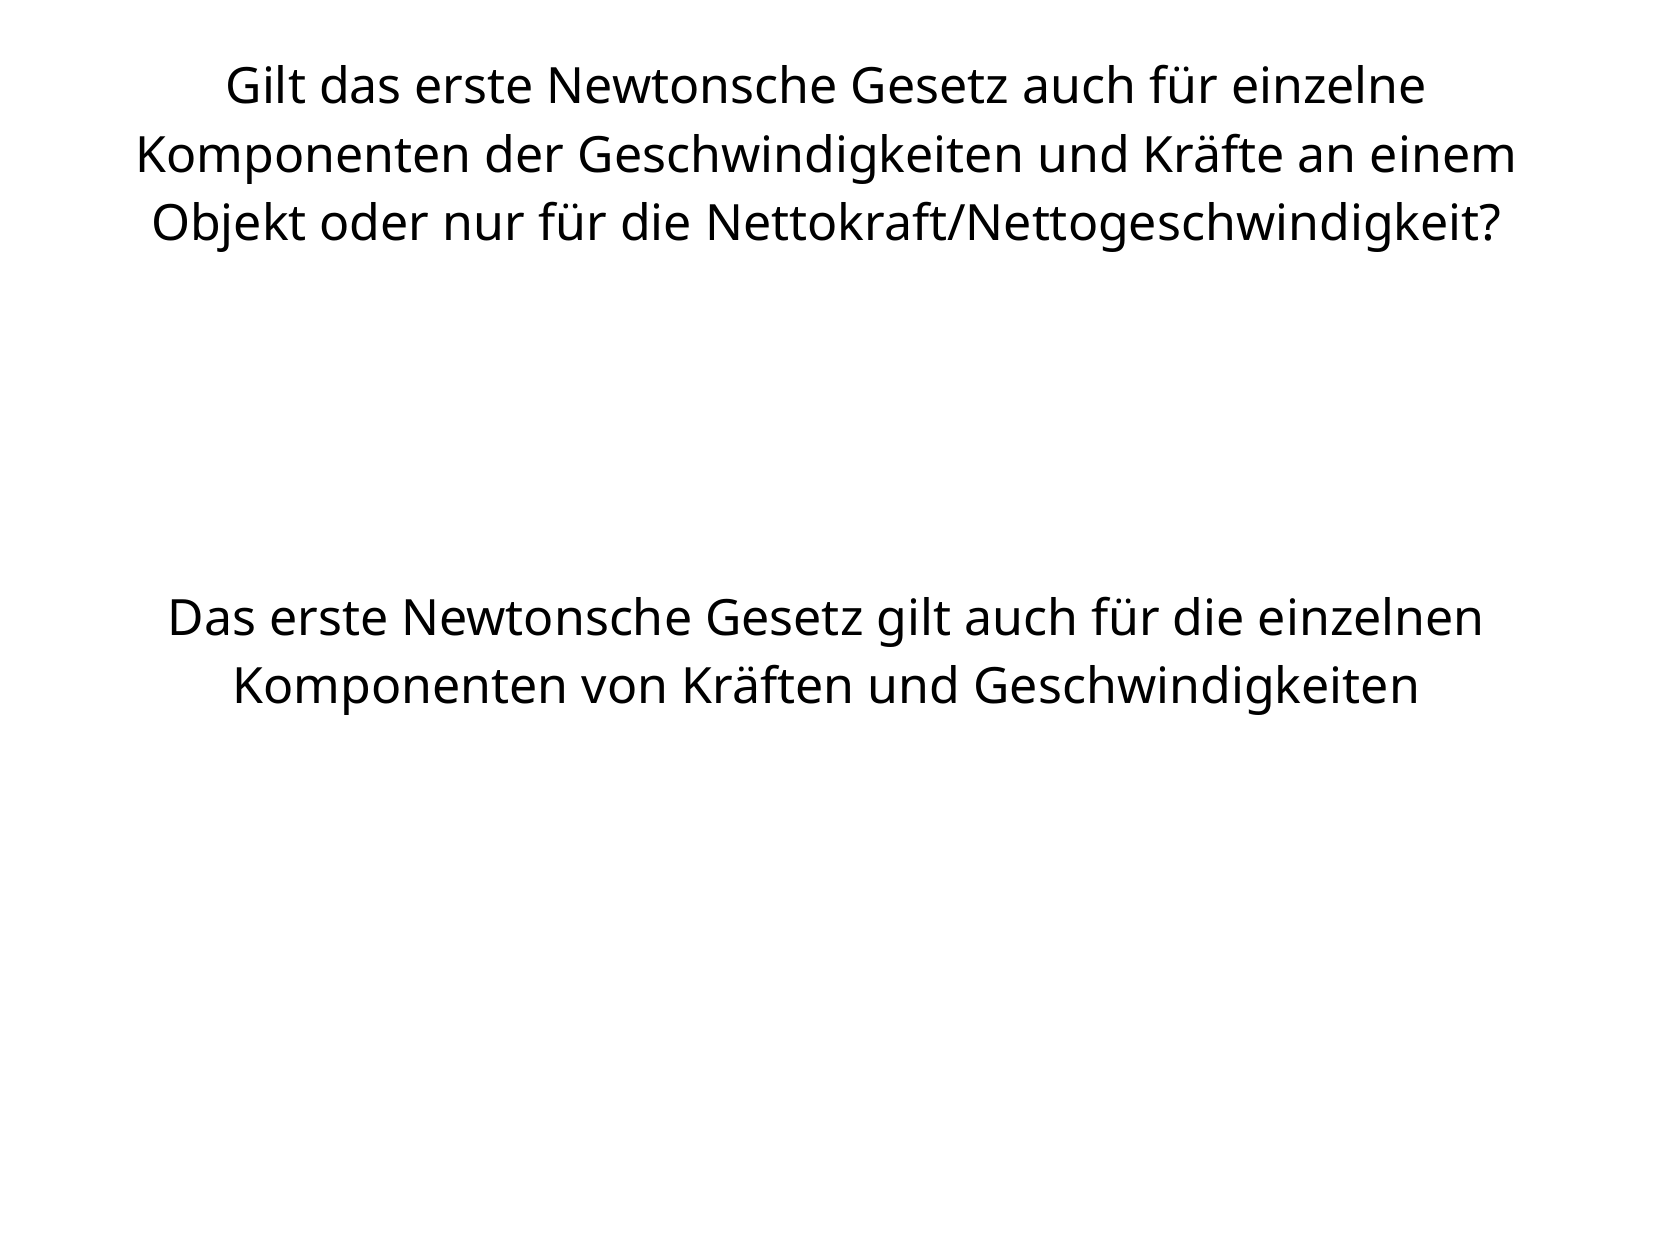

# Gilt das erste Newtonsche Gesetz auch für einzelne Komponenten der Geschwindigkeiten und Kräfte an einem Objekt oder nur für die Nettokraft/Nettogeschwindigkeit?
Das erste Newtonsche Gesetz gilt auch für die einzelnen Komponenten von Kräften und Geschwindigkeiten